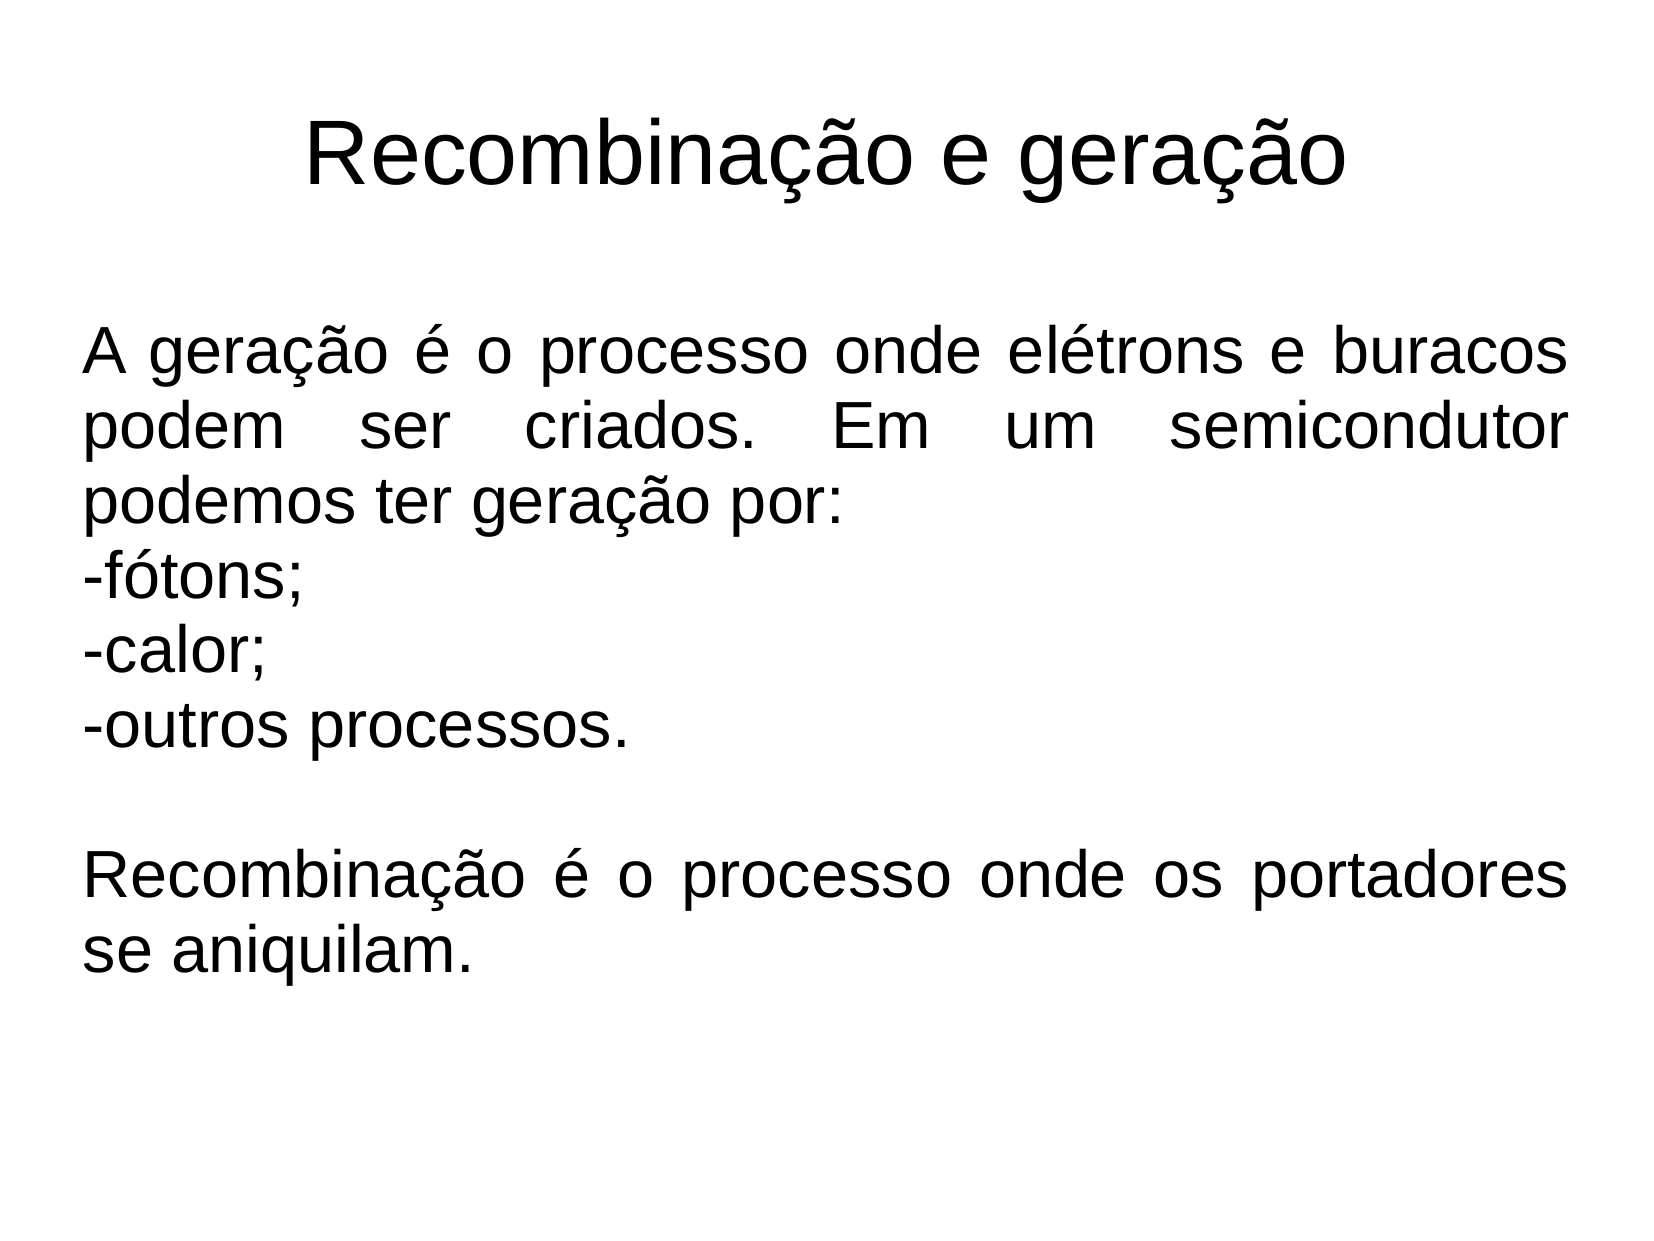

# Recombinação e geração
A geração é o processo onde elétrons e buracos podem ser criados. Em um semicondutor podemos ter geração por:
-fótons;
-calor;
-outros processos.
Recombinação é o processo onde os portadores se aniquilam.